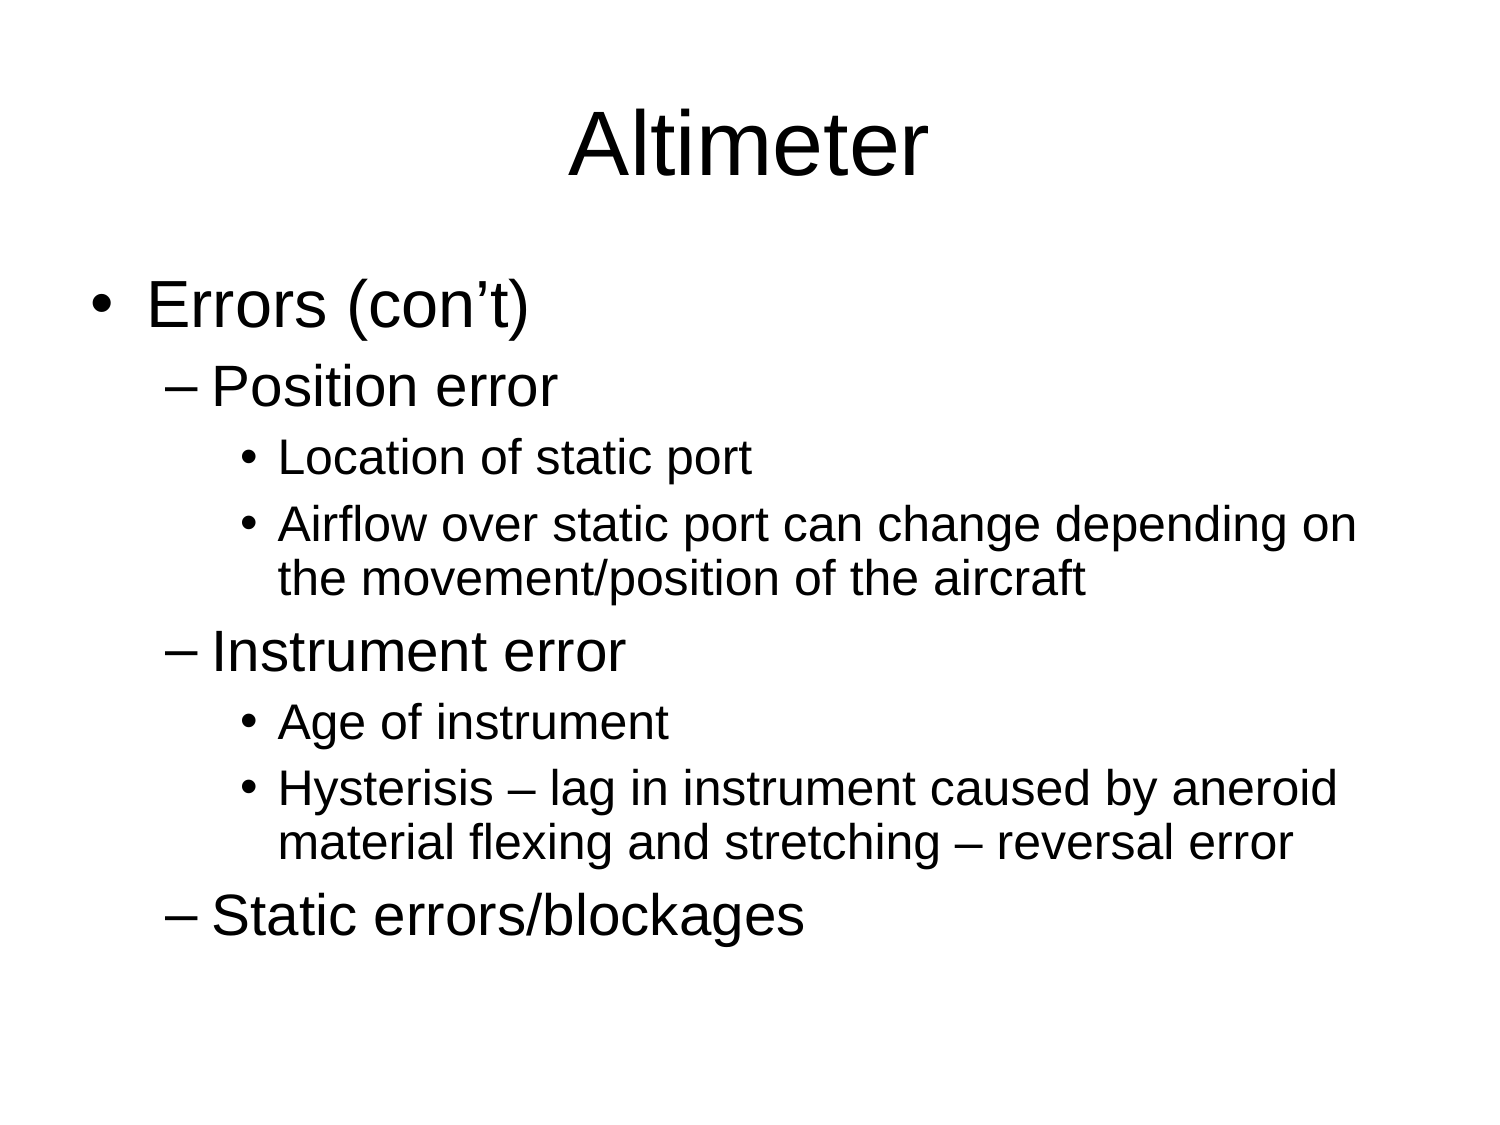

# Altimeter
Errors (con’t)
Position error
Location of static port
Airflow over static port can change depending on the movement/position of the aircraft
Instrument error
Age of instrument
Hysterisis – lag in instrument caused by aneroid material flexing and stretching – reversal error
Static errors/blockages